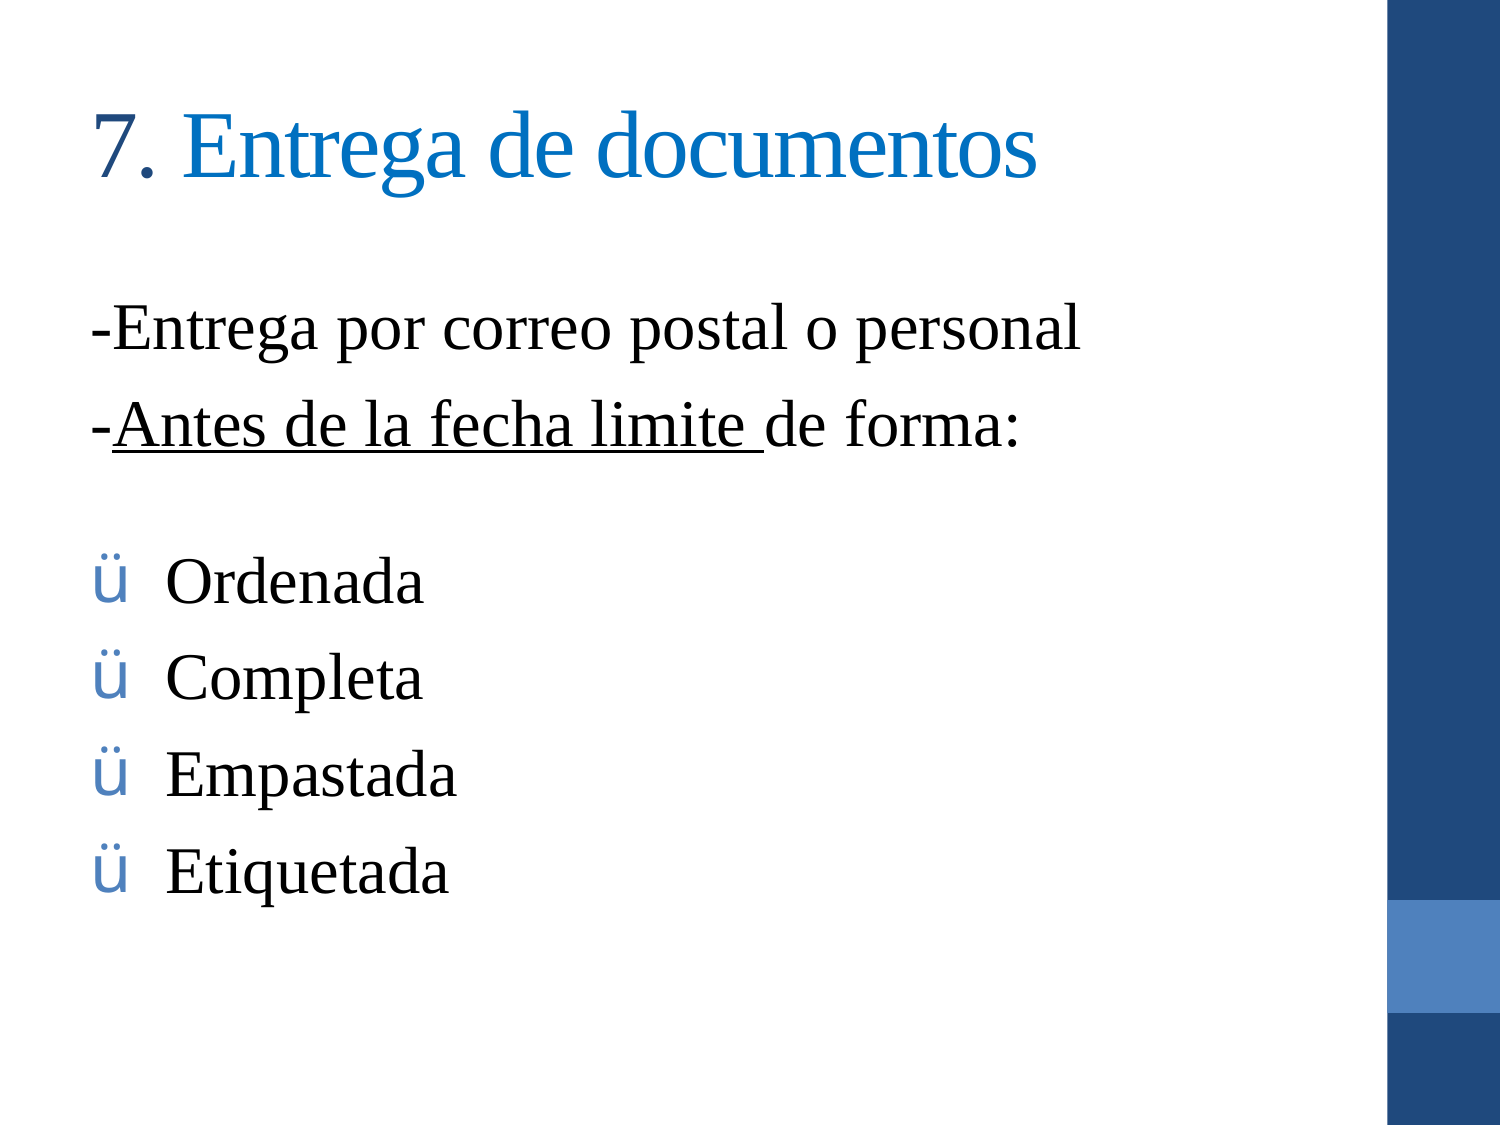

# 7. Entrega de documentos
-Entrega por correo postal o personal
-Antes de la fecha limite de forma:
Ordenada
Completa
Empastada
Etiquetada